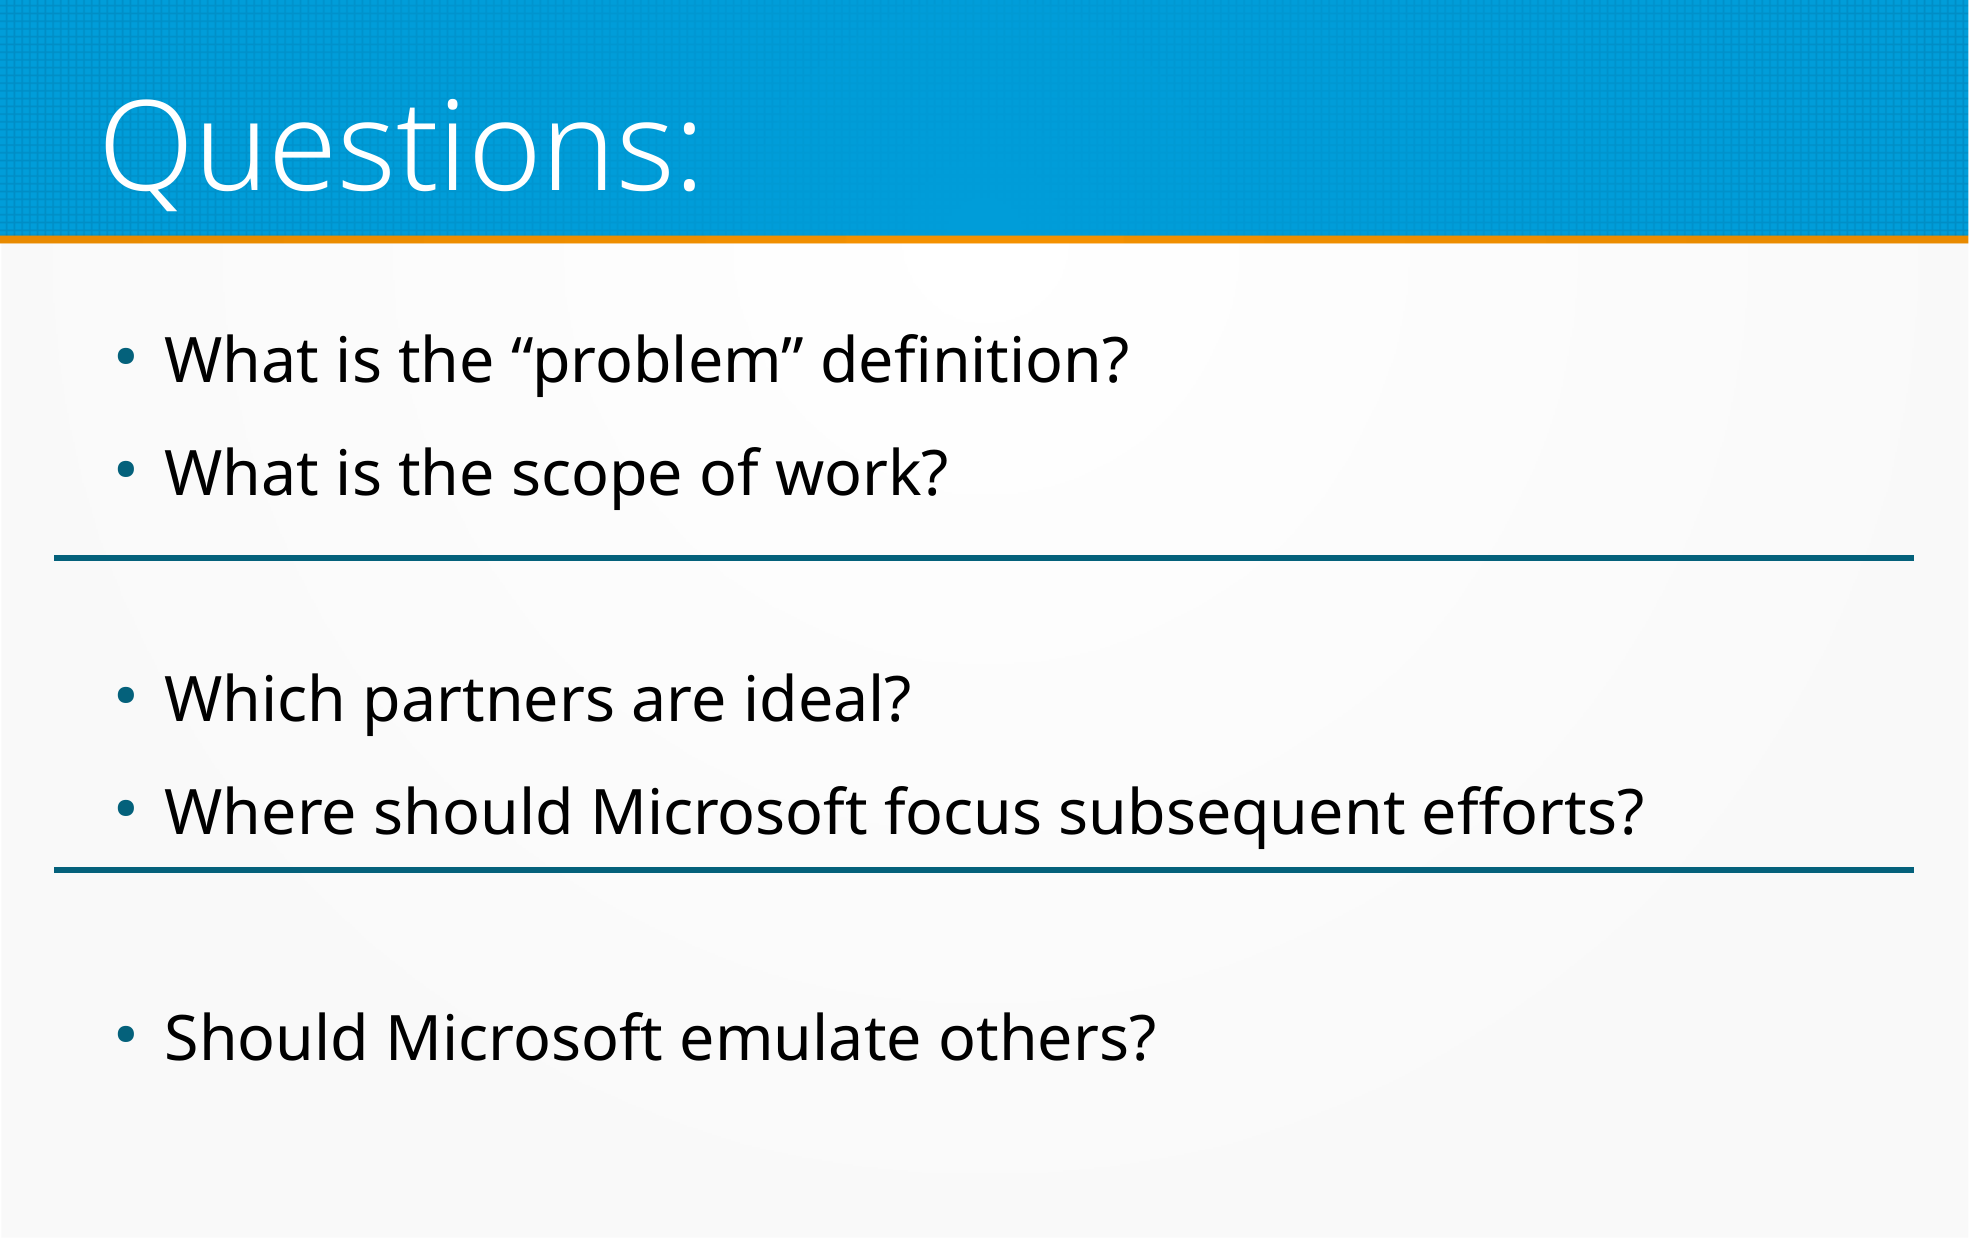

# Questions:
What is the “problem” definition?
What is the scope of work?
Which partners are ideal?
Where should Microsoft focus subsequent efforts?
Should Microsoft emulate others?